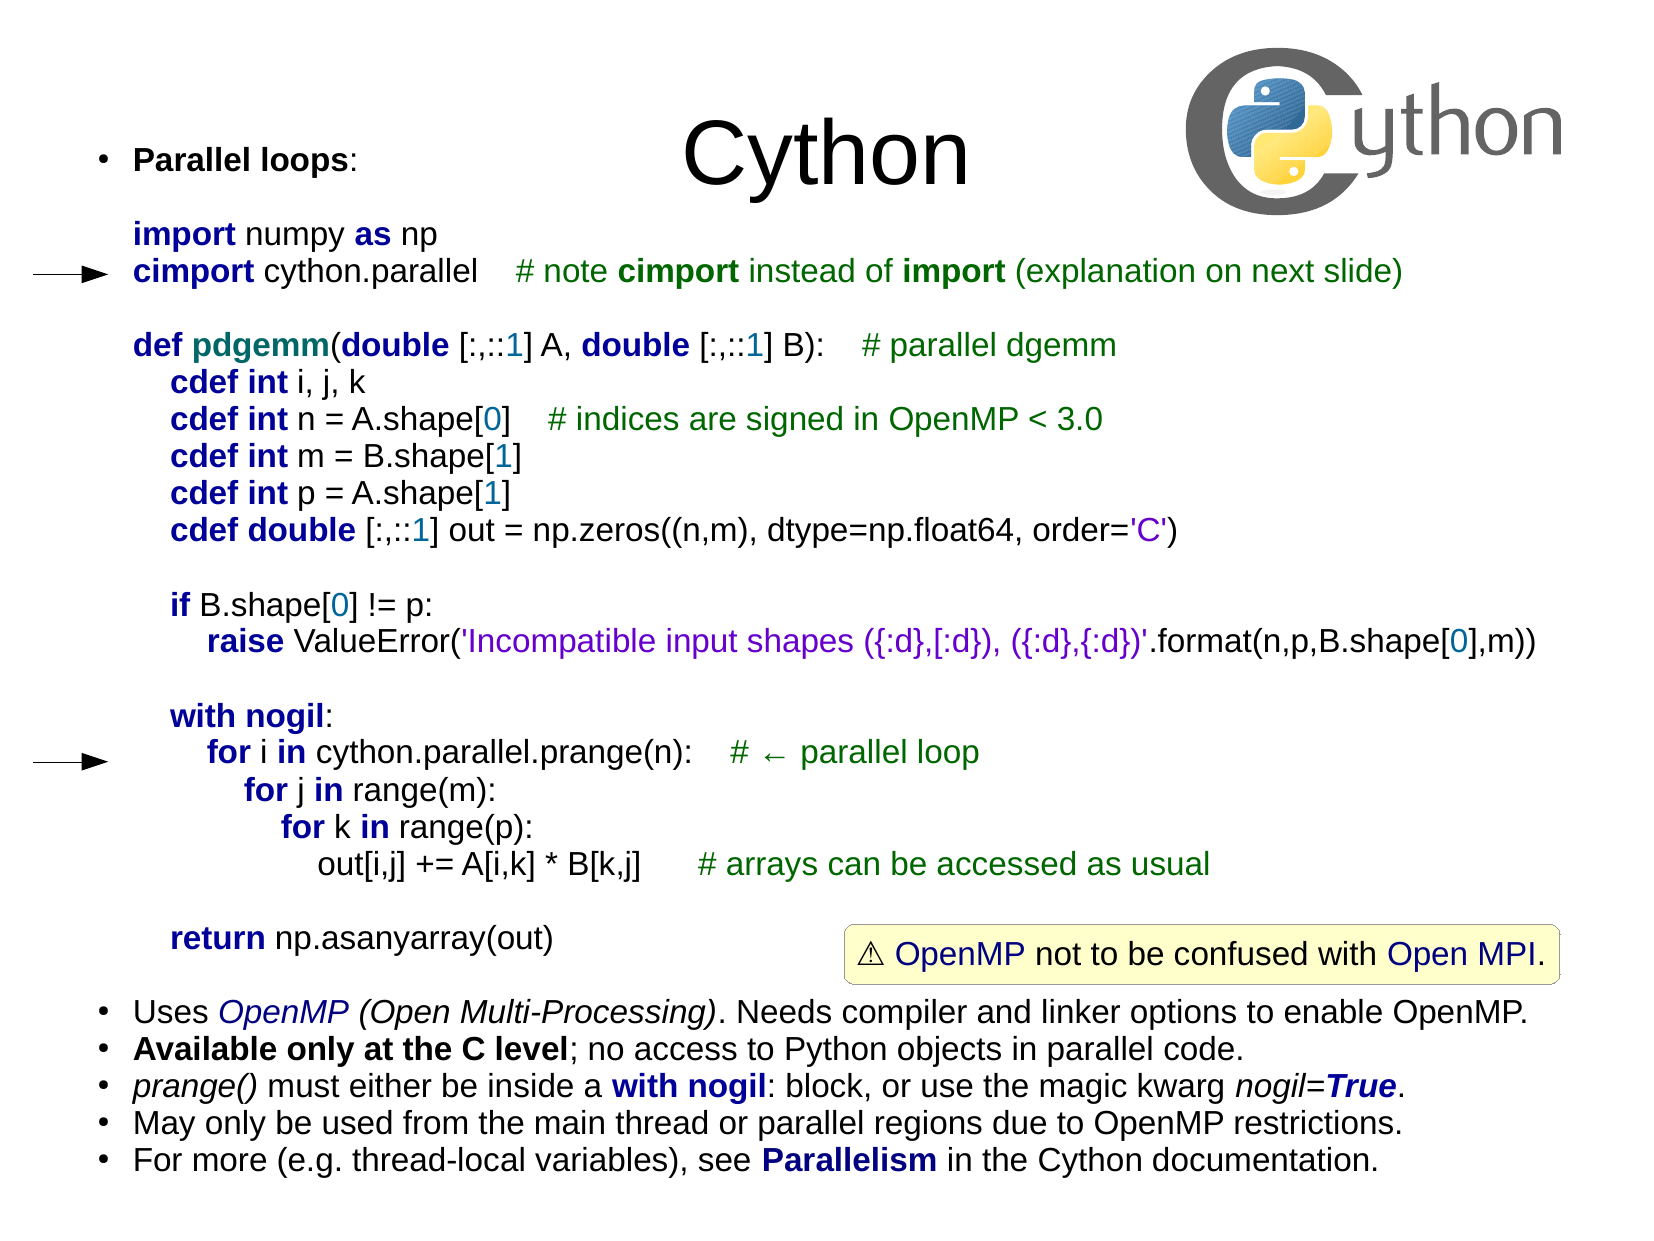

# Cython
Parallel loops:
import numpy as np
cimport cython.parallel # note cimport instead of import (explanation on next slide)
def pdgemm(double [:,::1] A, double [:,::1] B): # parallel dgemm
 cdef int i, j, k
 cdef int n = A.shape[0] # indices are signed in OpenMP < 3.0
 cdef int m = B.shape[1]
 cdef int p = A.shape[1]
 cdef double [:,::1] out = np.zeros((n,m), dtype=np.float64, order='C')
 if B.shape[0] != p:
 raise ValueError('Incompatible input shapes ({:d},[:d}), ({:d},{:d})'.format(n,p,B.shape[0],m))
 with nogil:
 for i in cython.parallel.prange(n): # ← parallel loop
 for j in range(m):
 for k in range(p):
 out[i,j] += A[i,k] * B[k,j] # arrays can be accessed as usual
 return np.asanyarray(out)
Uses OpenMP (Open Multi-Processing). Needs compiler and linker options to enable OpenMP.
Available only at the C level; no access to Python objects in parallel code.
prange() must either be inside a with nogil: block, or use the magic kwarg nogil=True.
May only be used from the main thread or parallel regions due to OpenMP restrictions.
For more (e.g. thread-local variables), see Parallelism in the Cython documentation.
⚠ OpenMP not to be confused with Open MPI.